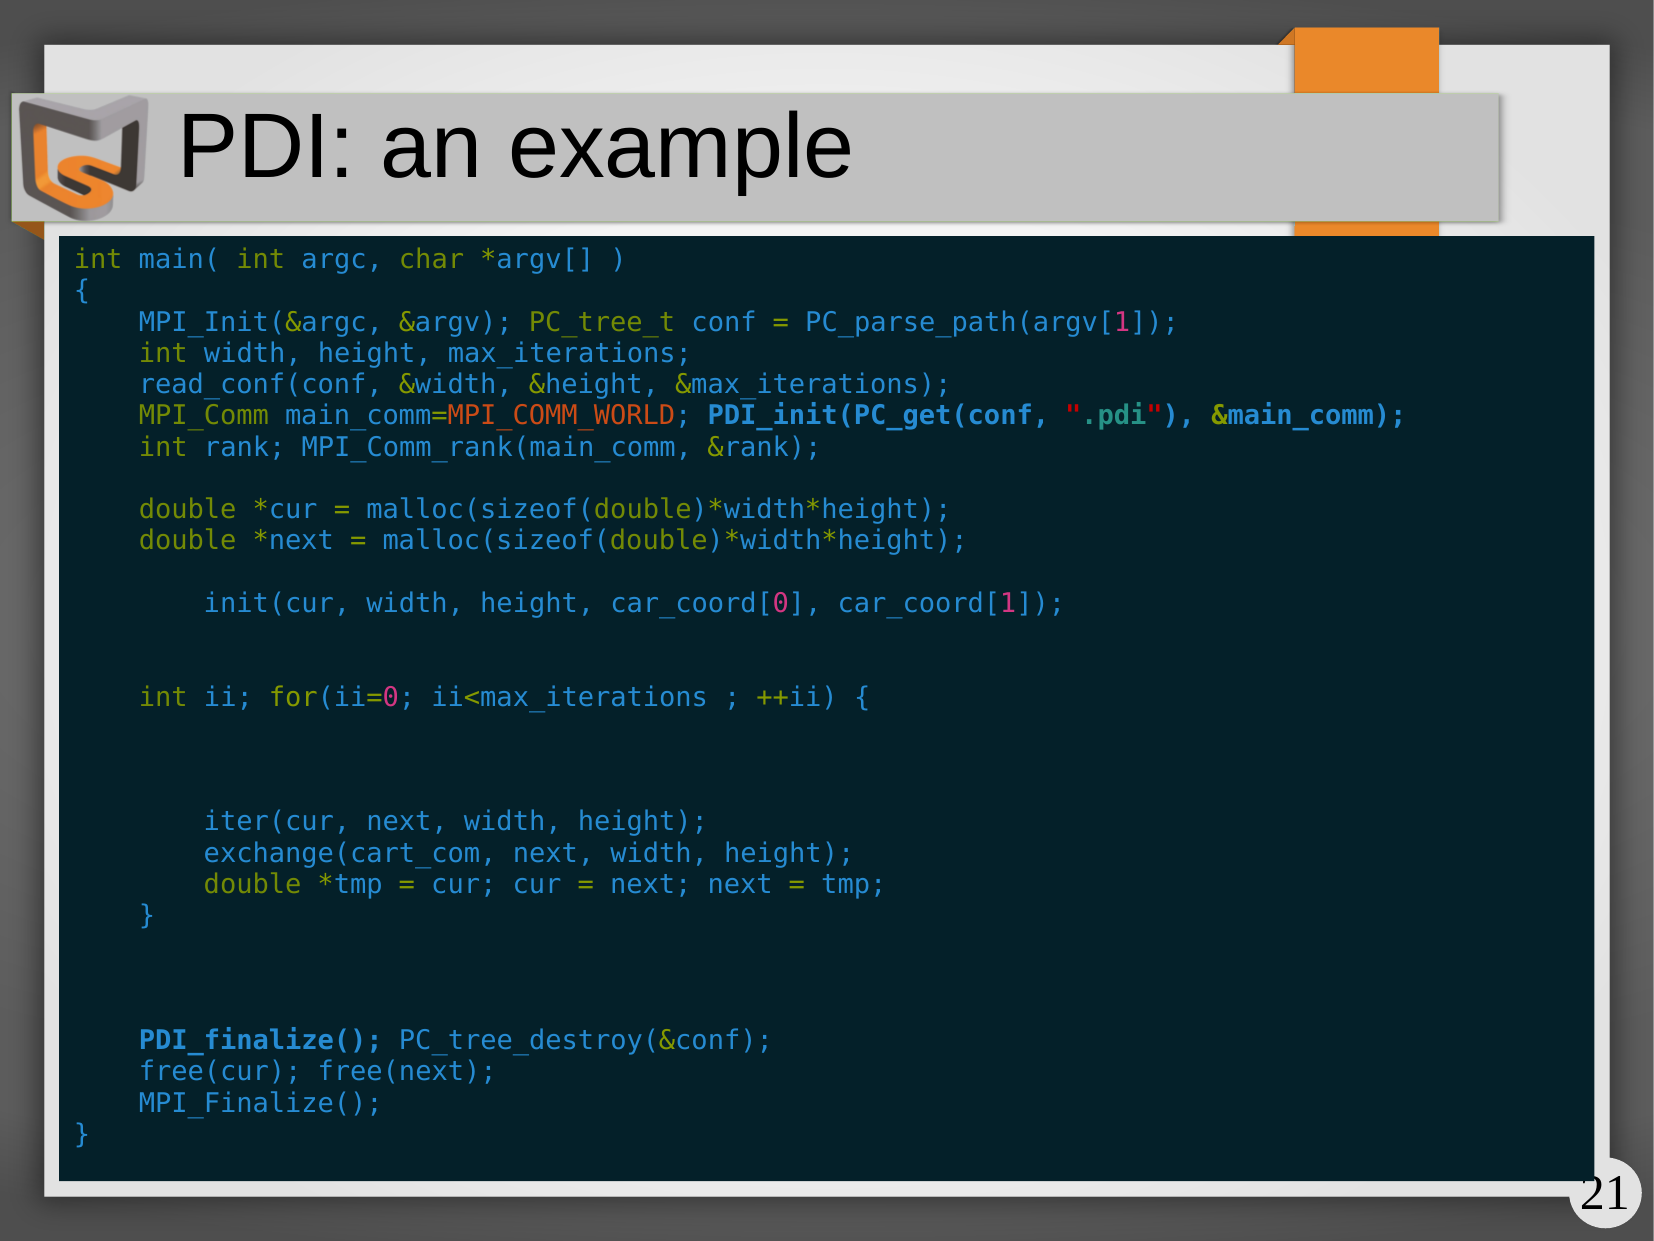

# PDI: an example
int main( int argc, char *argv[] )
{
 MPI_Init(&argc, &argv); PC_tree_t conf = PC_parse_path(argv[1]);
 int width, height, max_iterations;
 read_conf(conf, &width, &height, &max_iterations);
 MPI_Comm main_comm=MPI_COMM_WORLD; PDI_init(PC_get(conf, ".pdi"), &main_comm);
 int rank; MPI_Comm_rank(main_comm, &rank);
 double *cur = malloc(sizeof(double)*width*height);
 double *next = malloc(sizeof(double)*width*height);
 init(cur, width, height, car_coord[0], car_coord[1]);
 int ii; for(ii=0; ii<max_iterations ; ++ii) {
 iter(cur, next, width, height);
 exchange(cart_com, next, width, height);
 double *tmp = cur; cur = next; next = tmp;
 }
 PDI_finalize(); PC_tree_destroy(&conf);
 free(cur); free(next);
 MPI_Finalize();
}